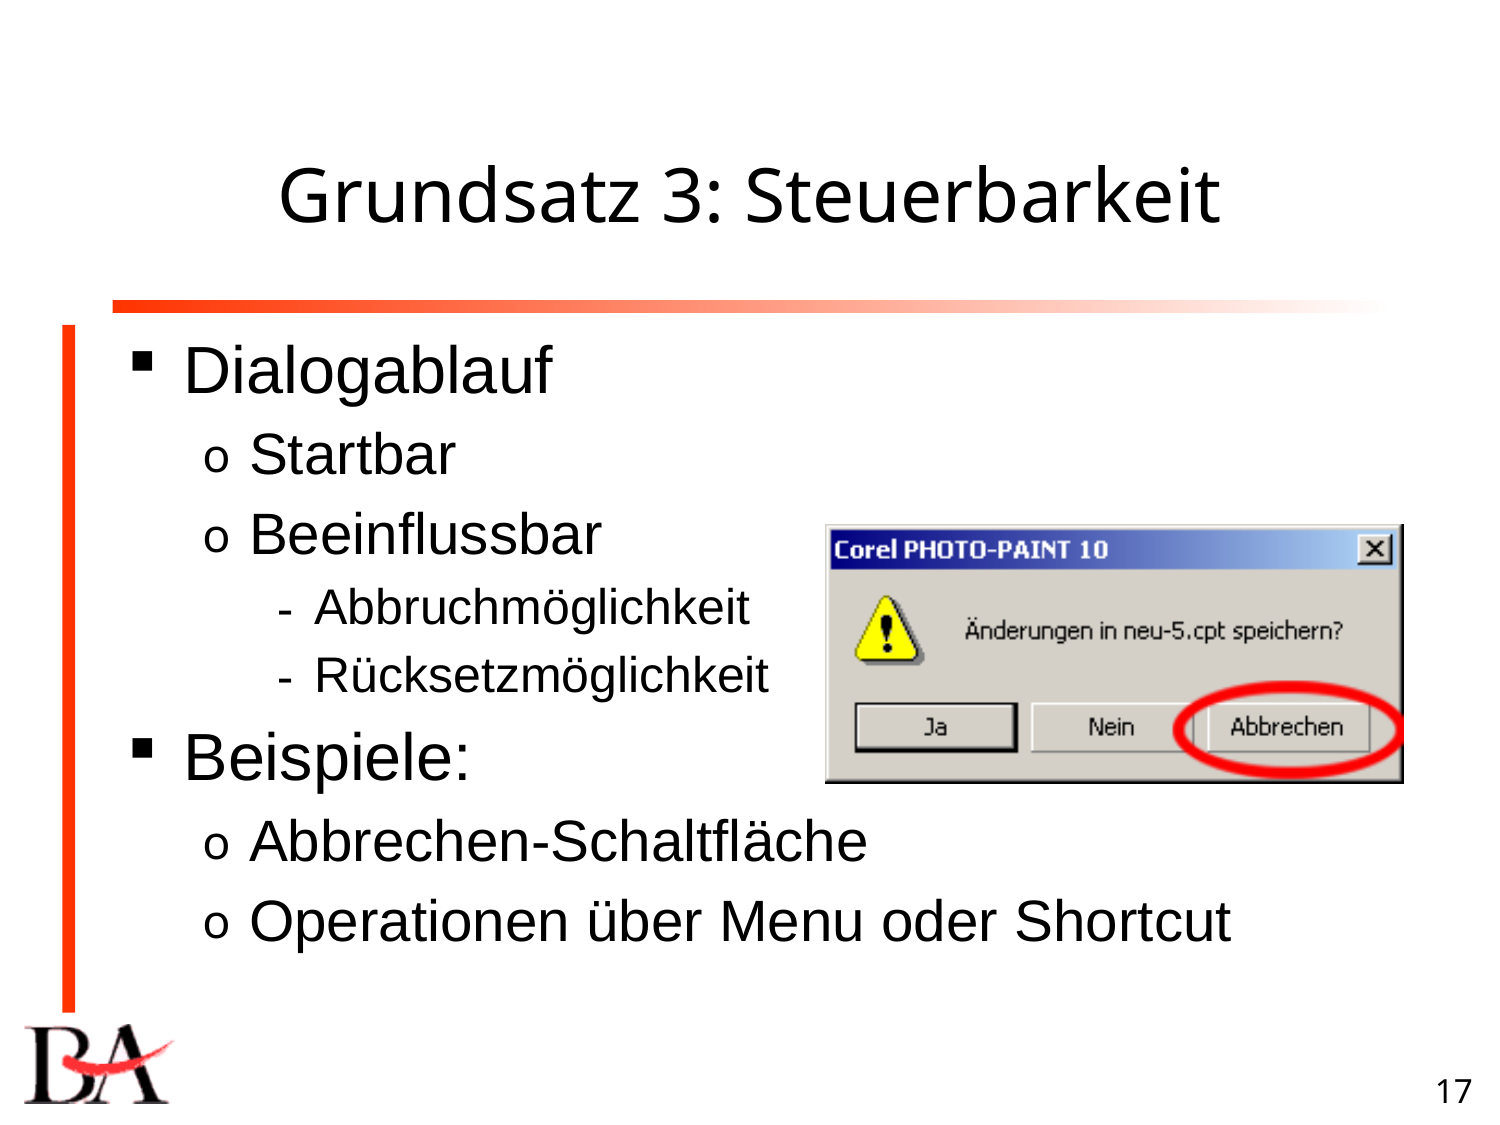

# Grundsatz 3: Steuerbarkeit
Dialogablauf
Startbar
Beeinflussbar
Abbruchmöglichkeit
Rücksetzmöglichkeit
Beispiele:
Abbrechen-Schaltfläche
Operationen über Menu oder Shortcut